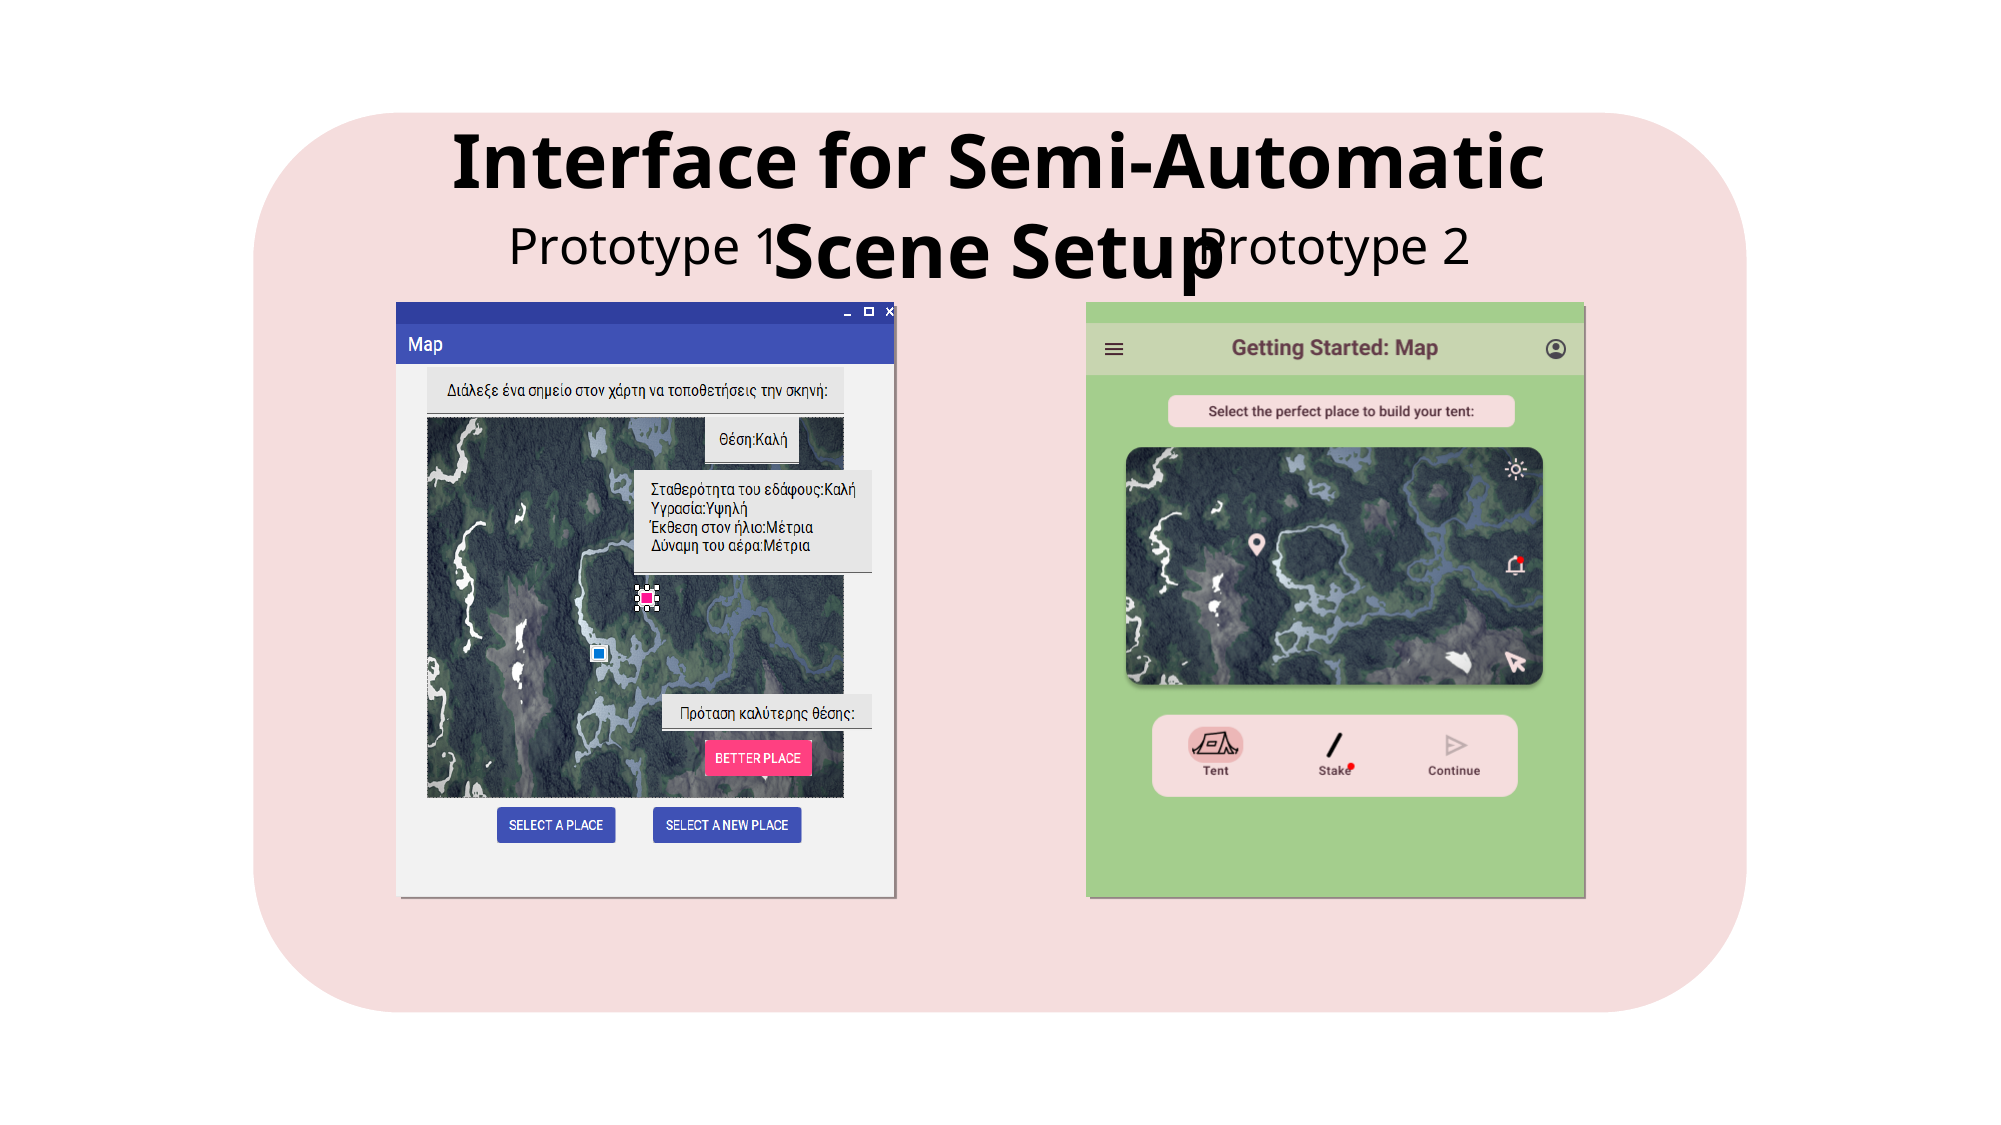

Interface for Semi-Automatic Scene Setup
Prototype 1
Prototype 2